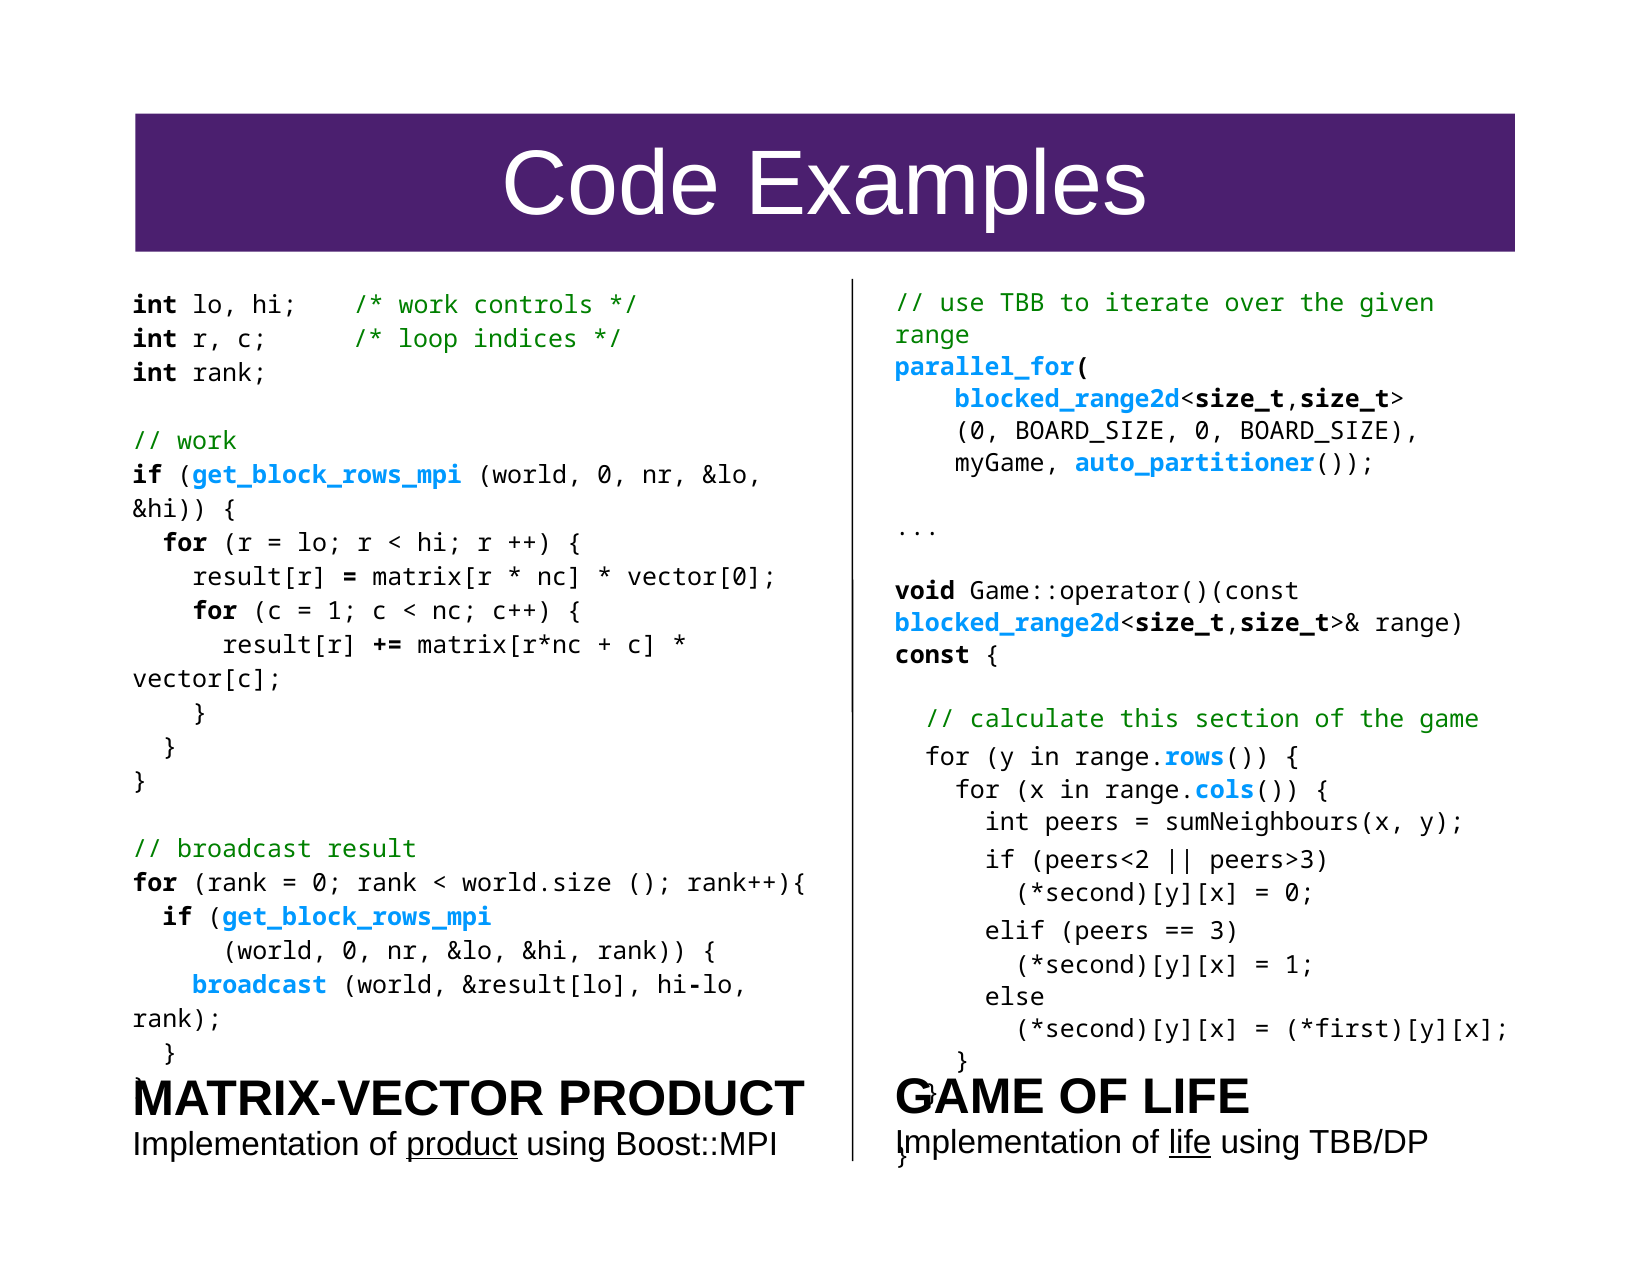

# Code Examples
int lo, hi;	/* work controls */
int r, c;		/* loop indices */
int rank;
// work
if (get_block_rows_mpi (world, 0, nr, &lo, &hi)) {
 for (r = lo; r < hi; r ++) {
 result[r] = matrix[r * nc] * vector[0];
 for (c = 1; c < nc; c++) {
 result[r] += matrix[r*nc + c] * vector[c];
 }
 }
}
// broadcast result
for (rank = 0; rank < world.size (); rank++){
 if (get_block_rows_mpi
 (world, 0, nr, &lo, &hi, rank)) {
 broadcast (world, &result[lo], hi-lo, rank);
 }
}
// use TBB to iterate over the given range
parallel_for(
 blocked_range2d<size_t,size_t>
 (0, BOARD_SIZE, 0, BOARD_SIZE),
 myGame, auto_partitioner());
...
void Game::operator()(const blocked_range2d<size_t,size_t>& range) const {
 // calculate this section of the game
 for (y in range.rows())‏ {
 for (x in range.cols()) {
 int peers = sumNeighbours(x, y);
 if (peers<2 || peers>3)‏
 (*second)[y][x] = 0;
 elif (peers == 3)‏
 (*second)[y][x] = 1;
 else
 (*second)[y][x] = (*first)[y][x];
 }
 }
}
GAME OF LIFE
Implementation of life using TBB/DP
MATRIX-VECTOR PRODUCT
Implementation of product using Boost::MPI